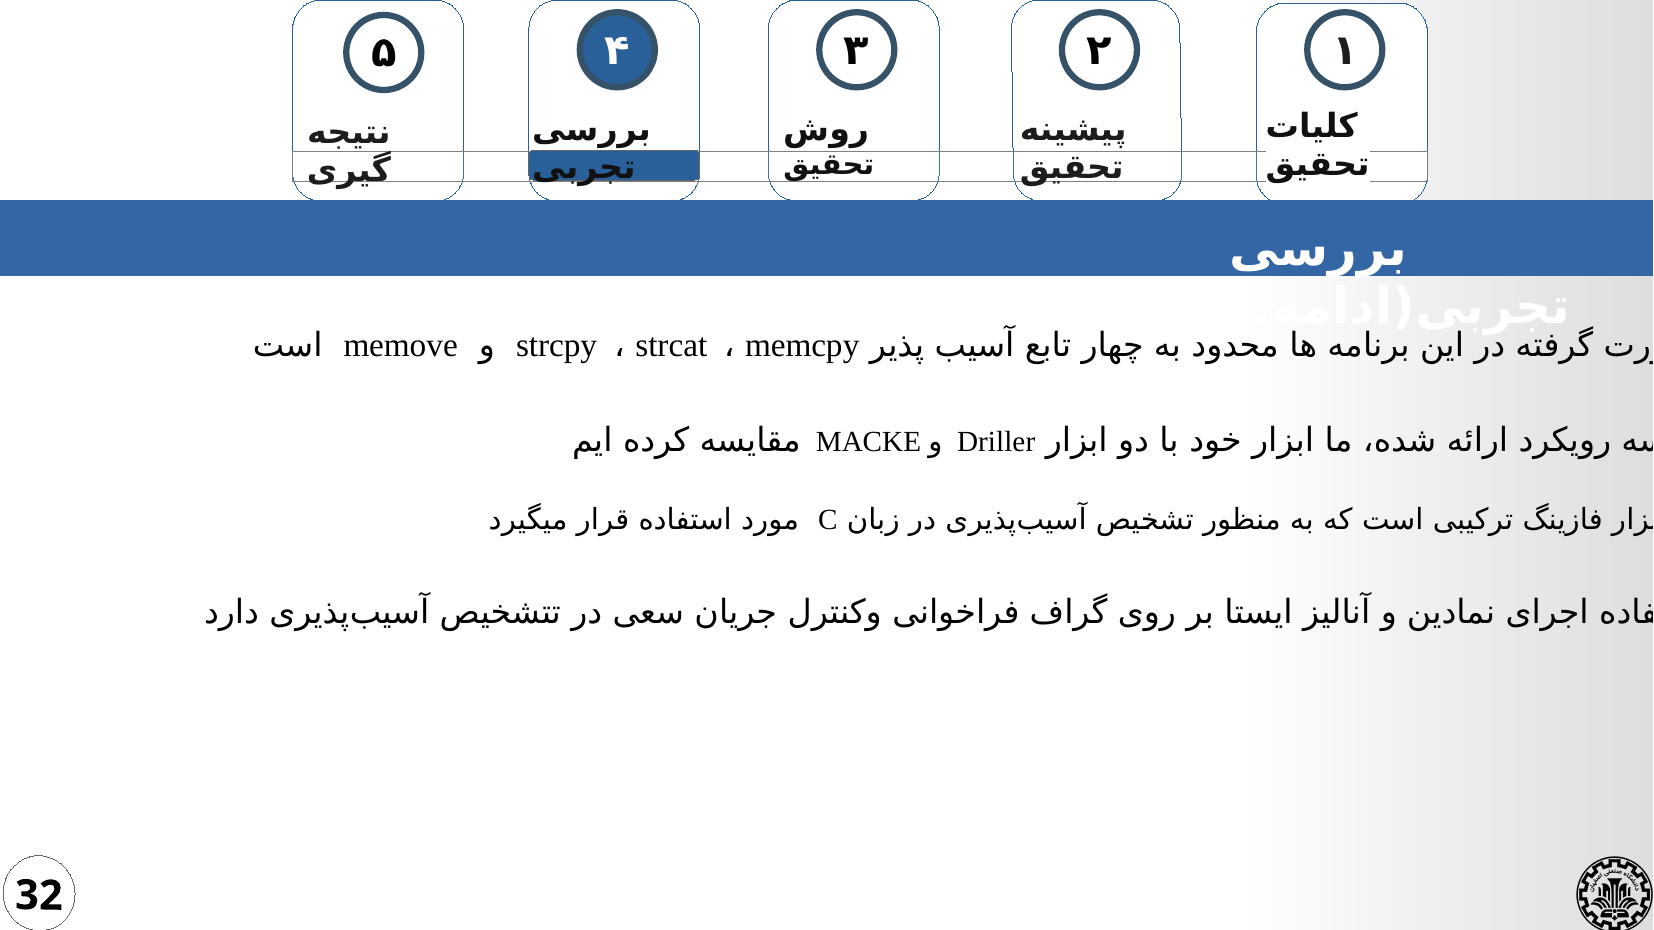

۴
۳
۲
۱
۵
کلیات تحقیق
بررسی تجربی
روش تحقیق
پیشینه تحقیق
نتیجه گیری
بررسی تجربی(ادامه.)
ارزیابی صورت گرفته در این برنامه ها محدود به چهار تابع آسیب پذیر strcpy ، strcat ، memcpy و memove است
برای مقایسه رویکرد ارائه شده، ما ابزار خود با دو ابزار Driller و MACKE مقایسه کرده ایم
 Driller یک ابزار فازینگ ترکیبی است که به منظور تشخیص آسیب‌پذیری در زبان C مورد استفاده قرار میگیرد
 MACKE نیز با استفاده اجرای نمادین و آنالیز ایستا بر روی گراف فراخوانی وکنترل جریان سعی در تتشخیص آسیب‌پذیری دارد
32